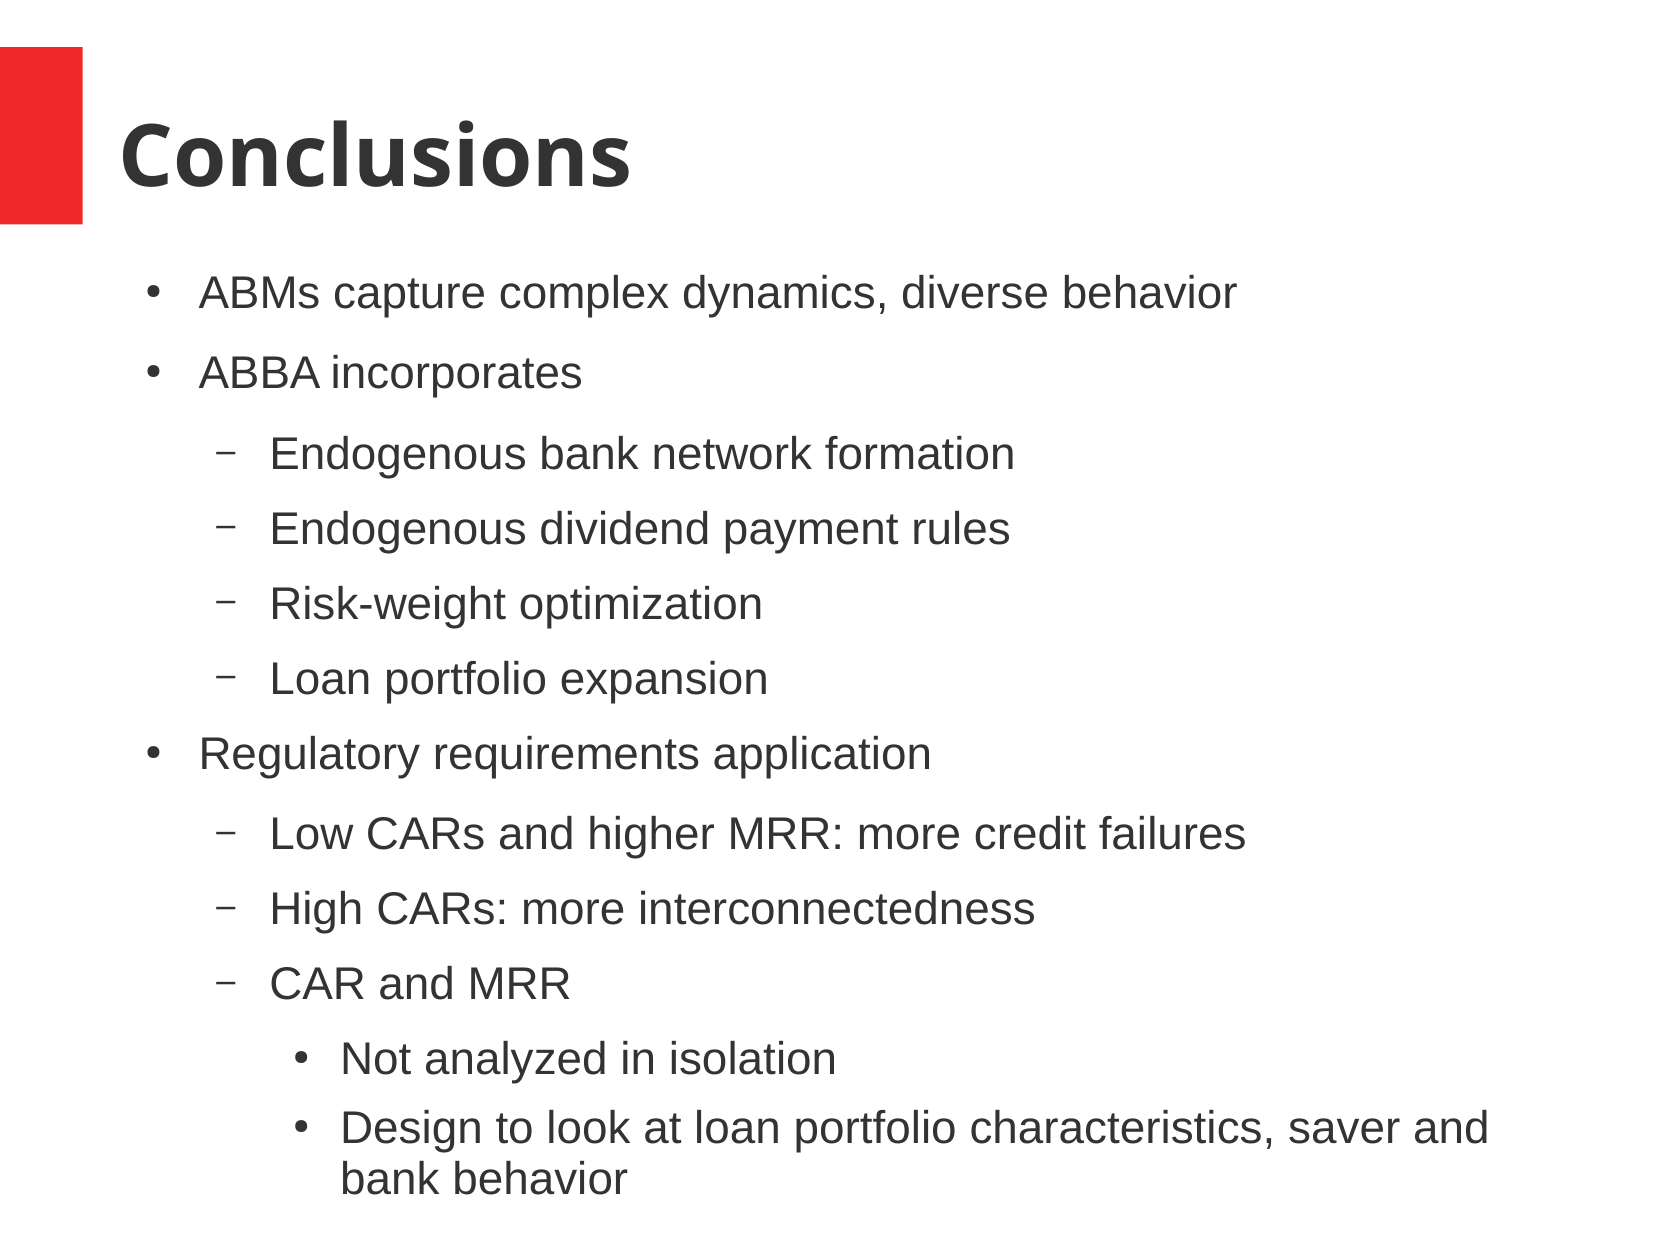

# Conclusions
ABMs capture complex dynamics, diverse behavior
ABBA incorporates
Endogenous bank network formation
Endogenous dividend payment rules
Risk-weight optimization
Loan portfolio expansion
Regulatory requirements application
Low CARs and higher MRR: more credit failures
High CARs: more interconnectedness
CAR and MRR
Not analyzed in isolation
Design to look at loan portfolio characteristics, saver and bank behavior